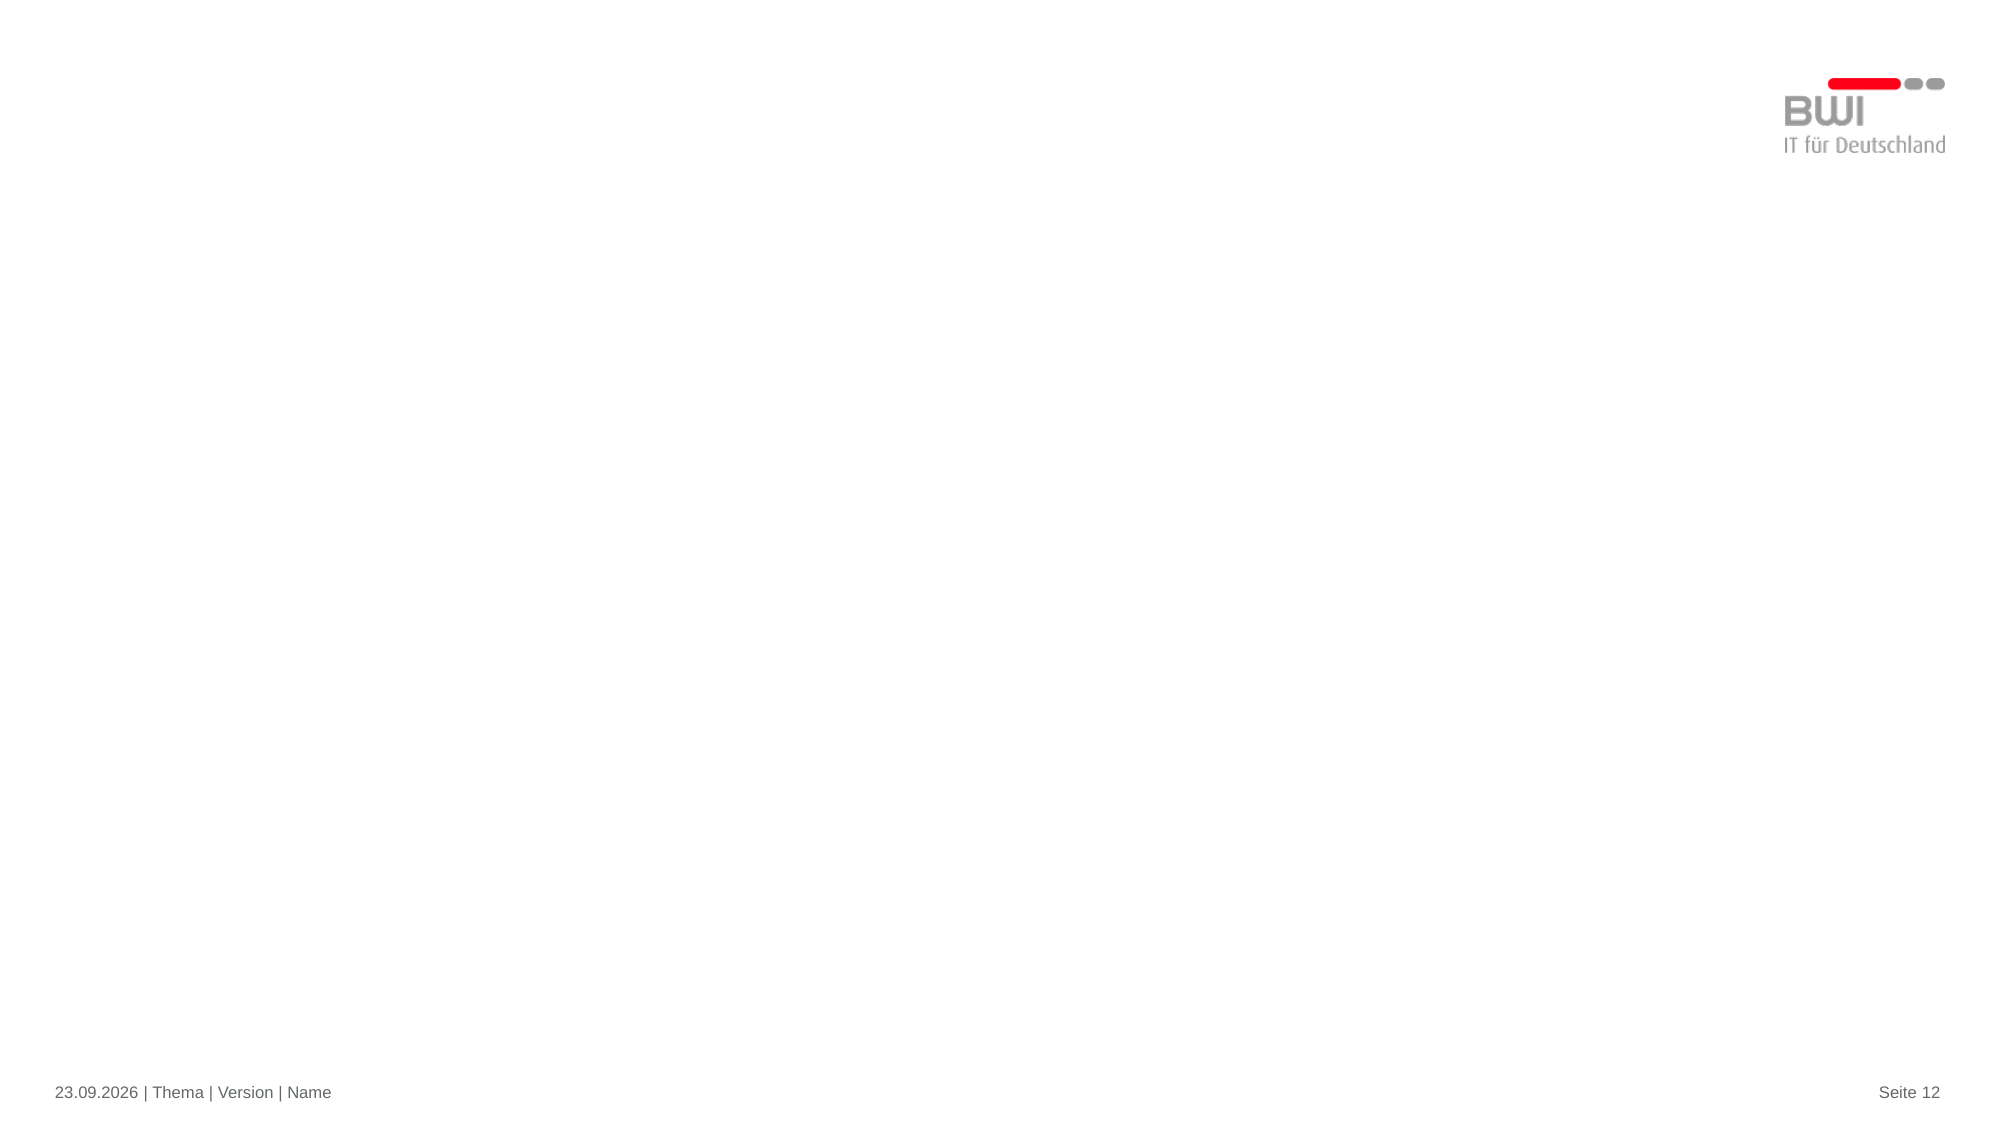

| Thema | Version | Name
Seite